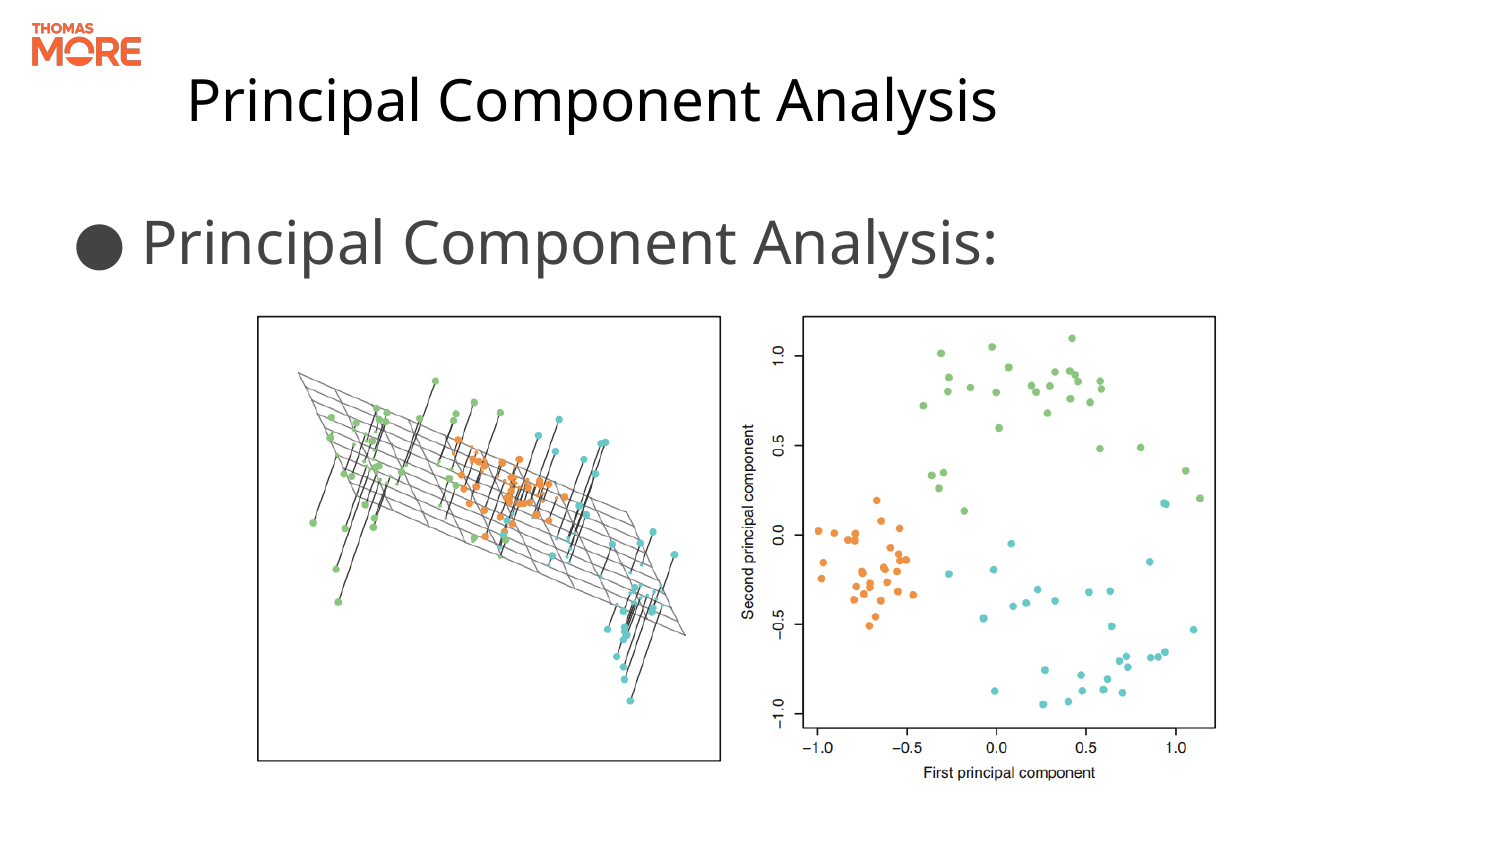

# Principal Component Analysis
Principal Component Analysis: